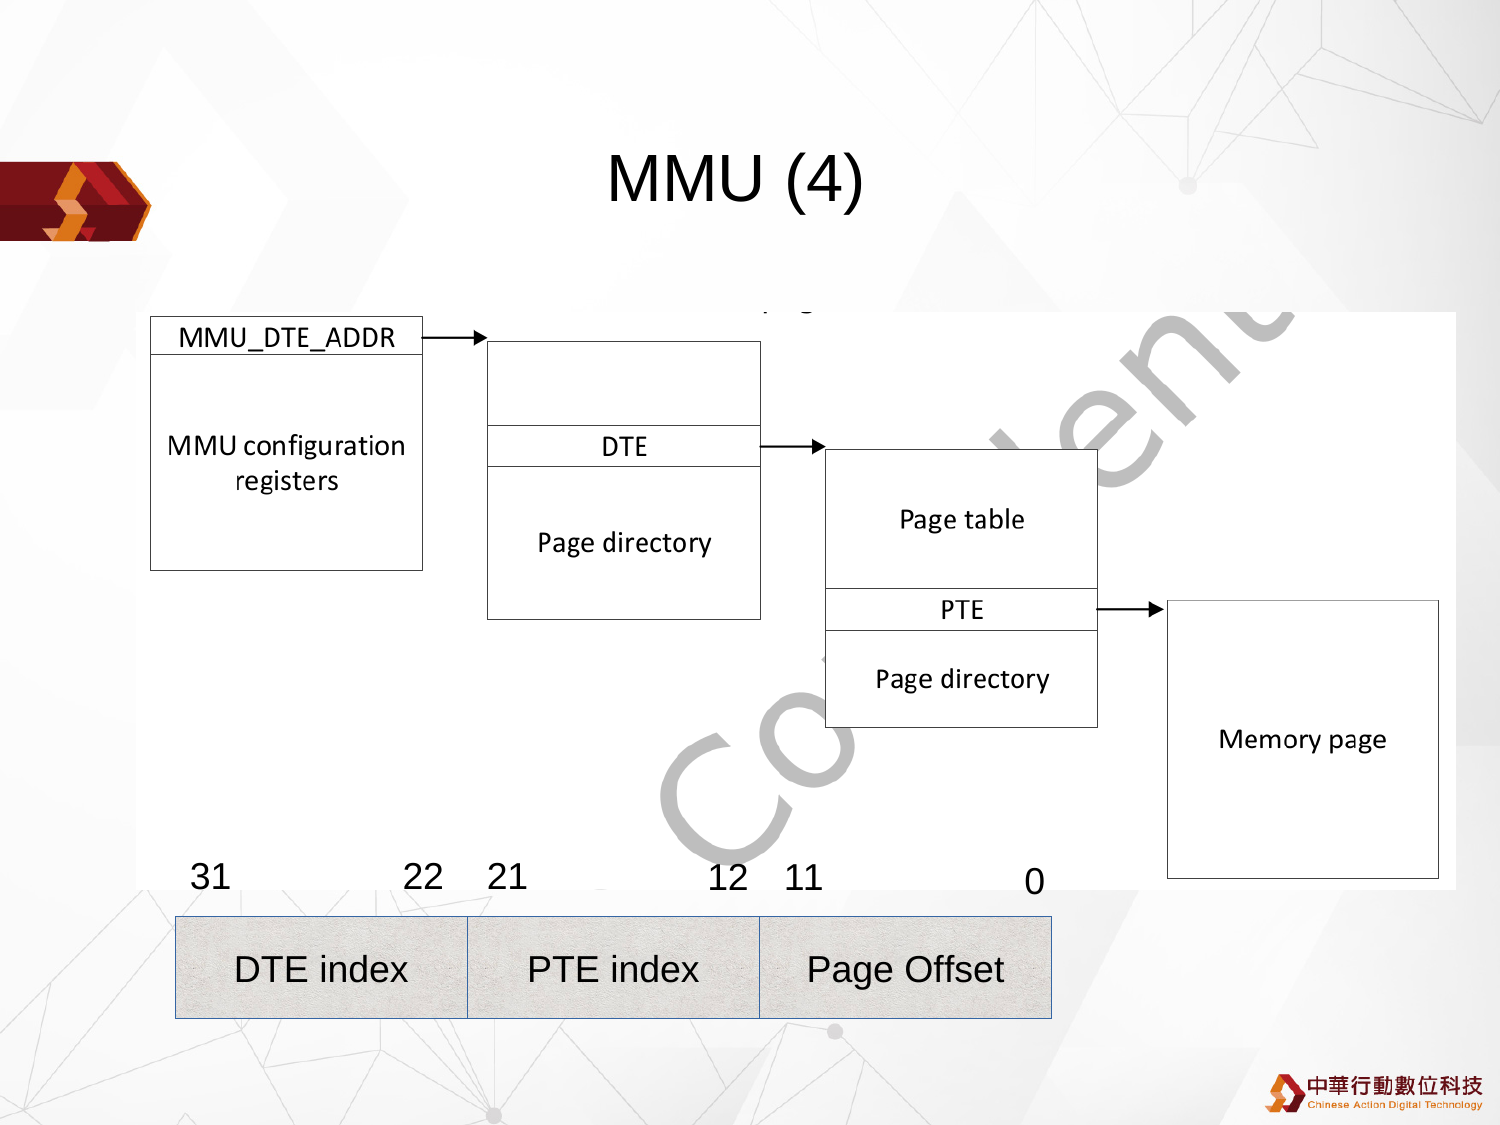

# MMU (4)
31
22
21
12
11
0
DTE index
PTE index
Page Offset